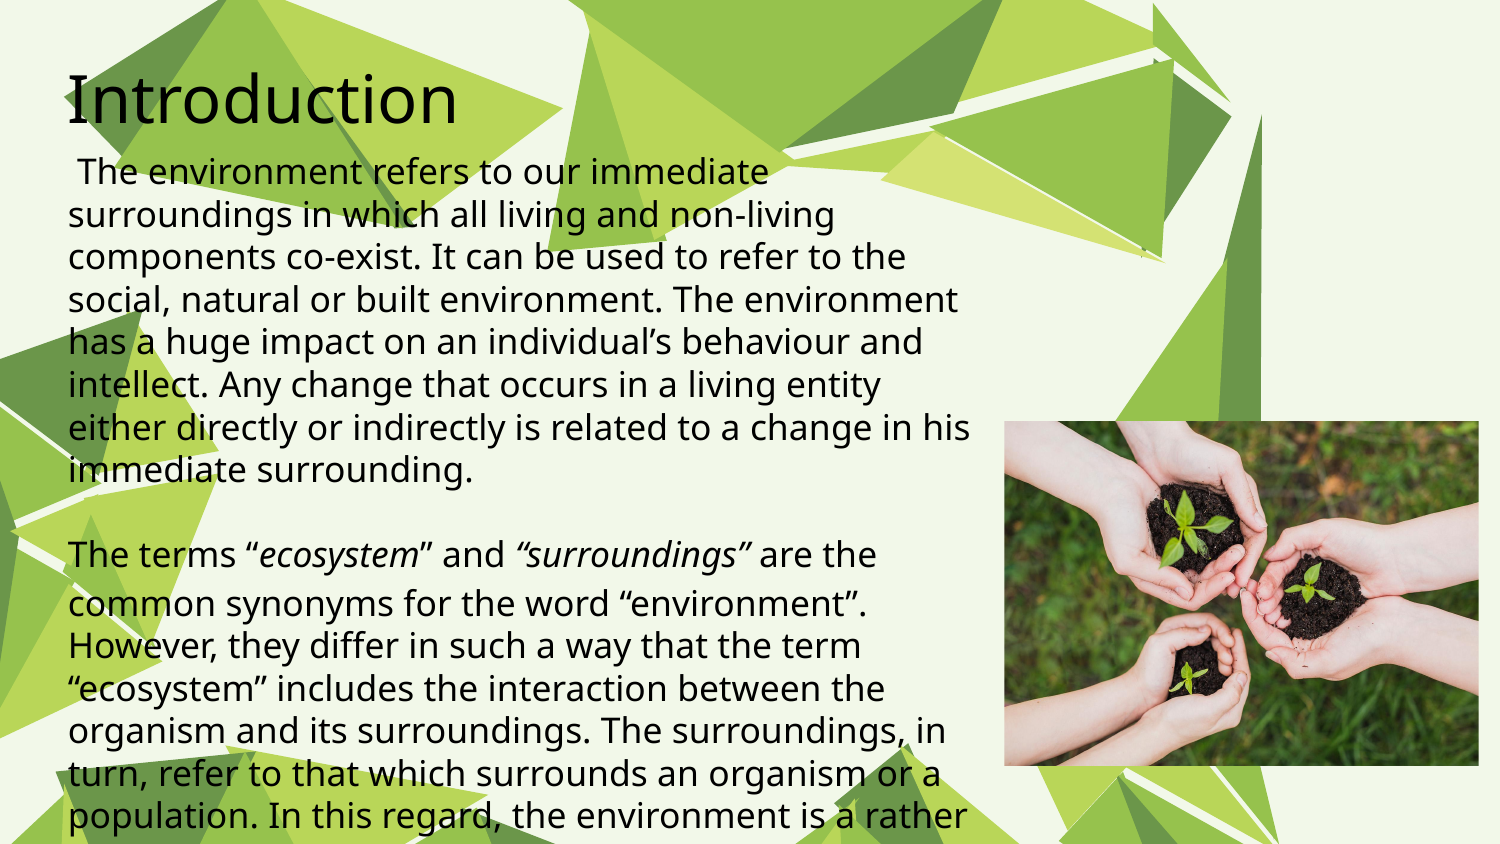

Introduction
 The environment refers to our immediate surroundings in which all living and non-living components co-exist. It can be used to refer to the social, natural or built environment. The environment has a huge impact on an individual’s behaviour and intellect. Any change that occurs in a living entity either directly or indirectly is related to a change in his immediate surrounding.
The terms “ecosystem” and “surroundings” are the common synonyms for the word “environment”. However, they differ in such a way that the term “ecosystem” includes the interaction between the organism and its surroundings. The surroundings, in turn, refer to that which surrounds an organism or a population. In this regard, the environment is a rather vast concept whereas the term “surrounding” is relatively more specific.